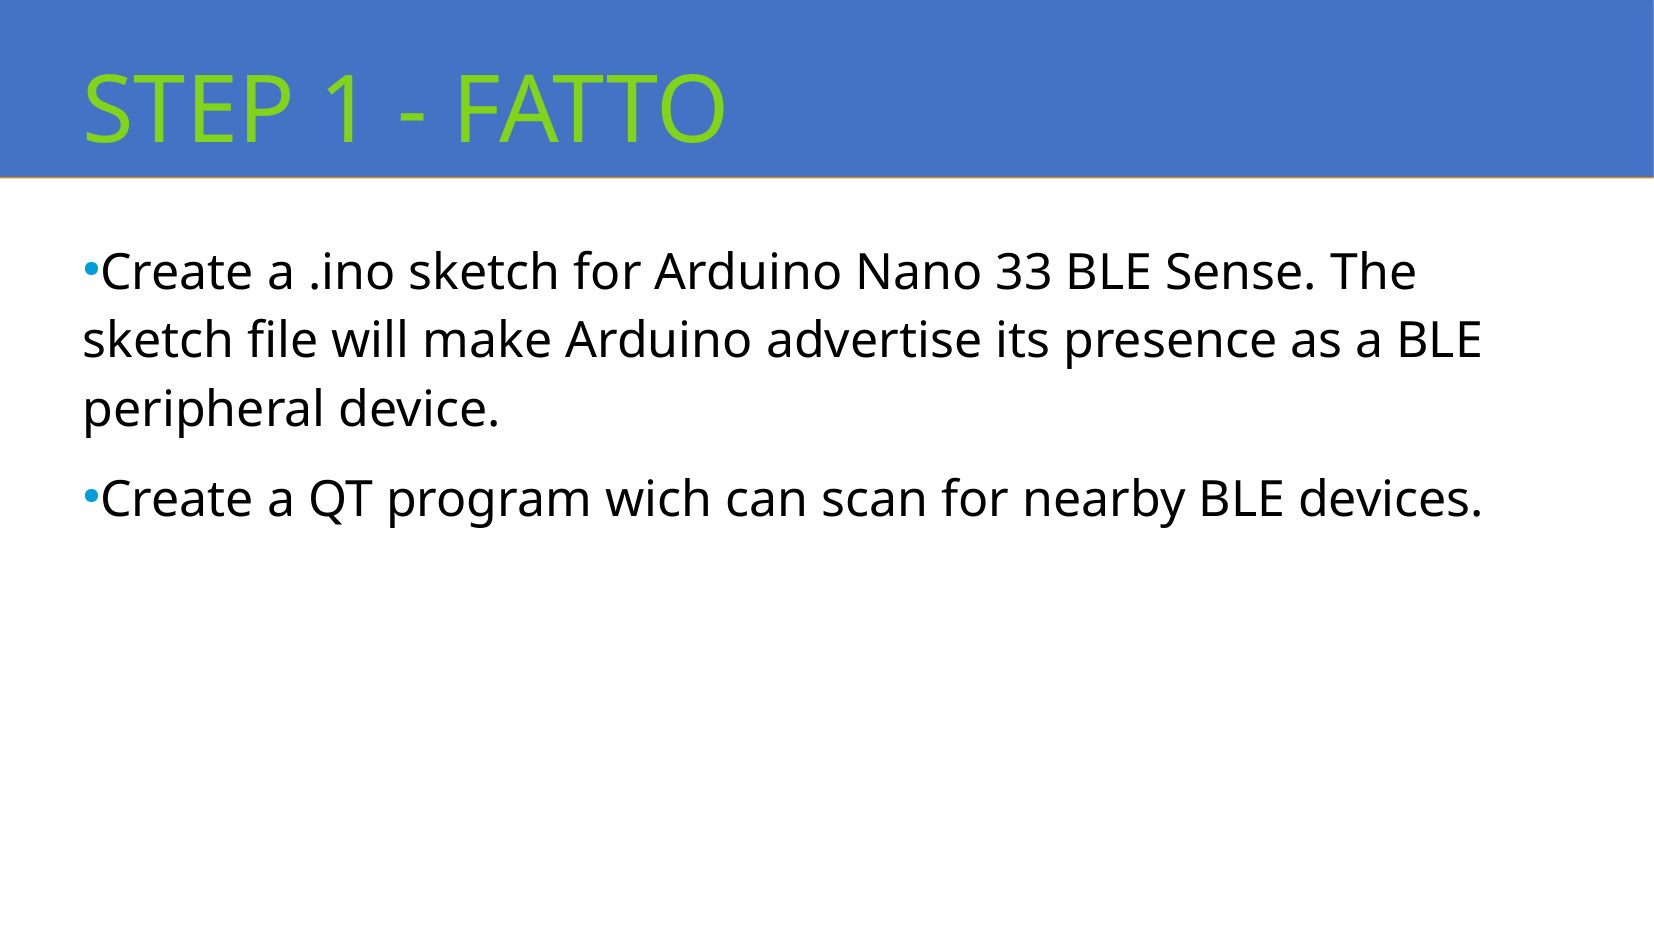

# STEP 1 - FATTO
Create a .ino sketch for Arduino Nano 33 BLE Sense. The sketch file will make Arduino advertise its presence as a BLE peripheral device.
Create a QT program wich can scan for nearby BLE devices.